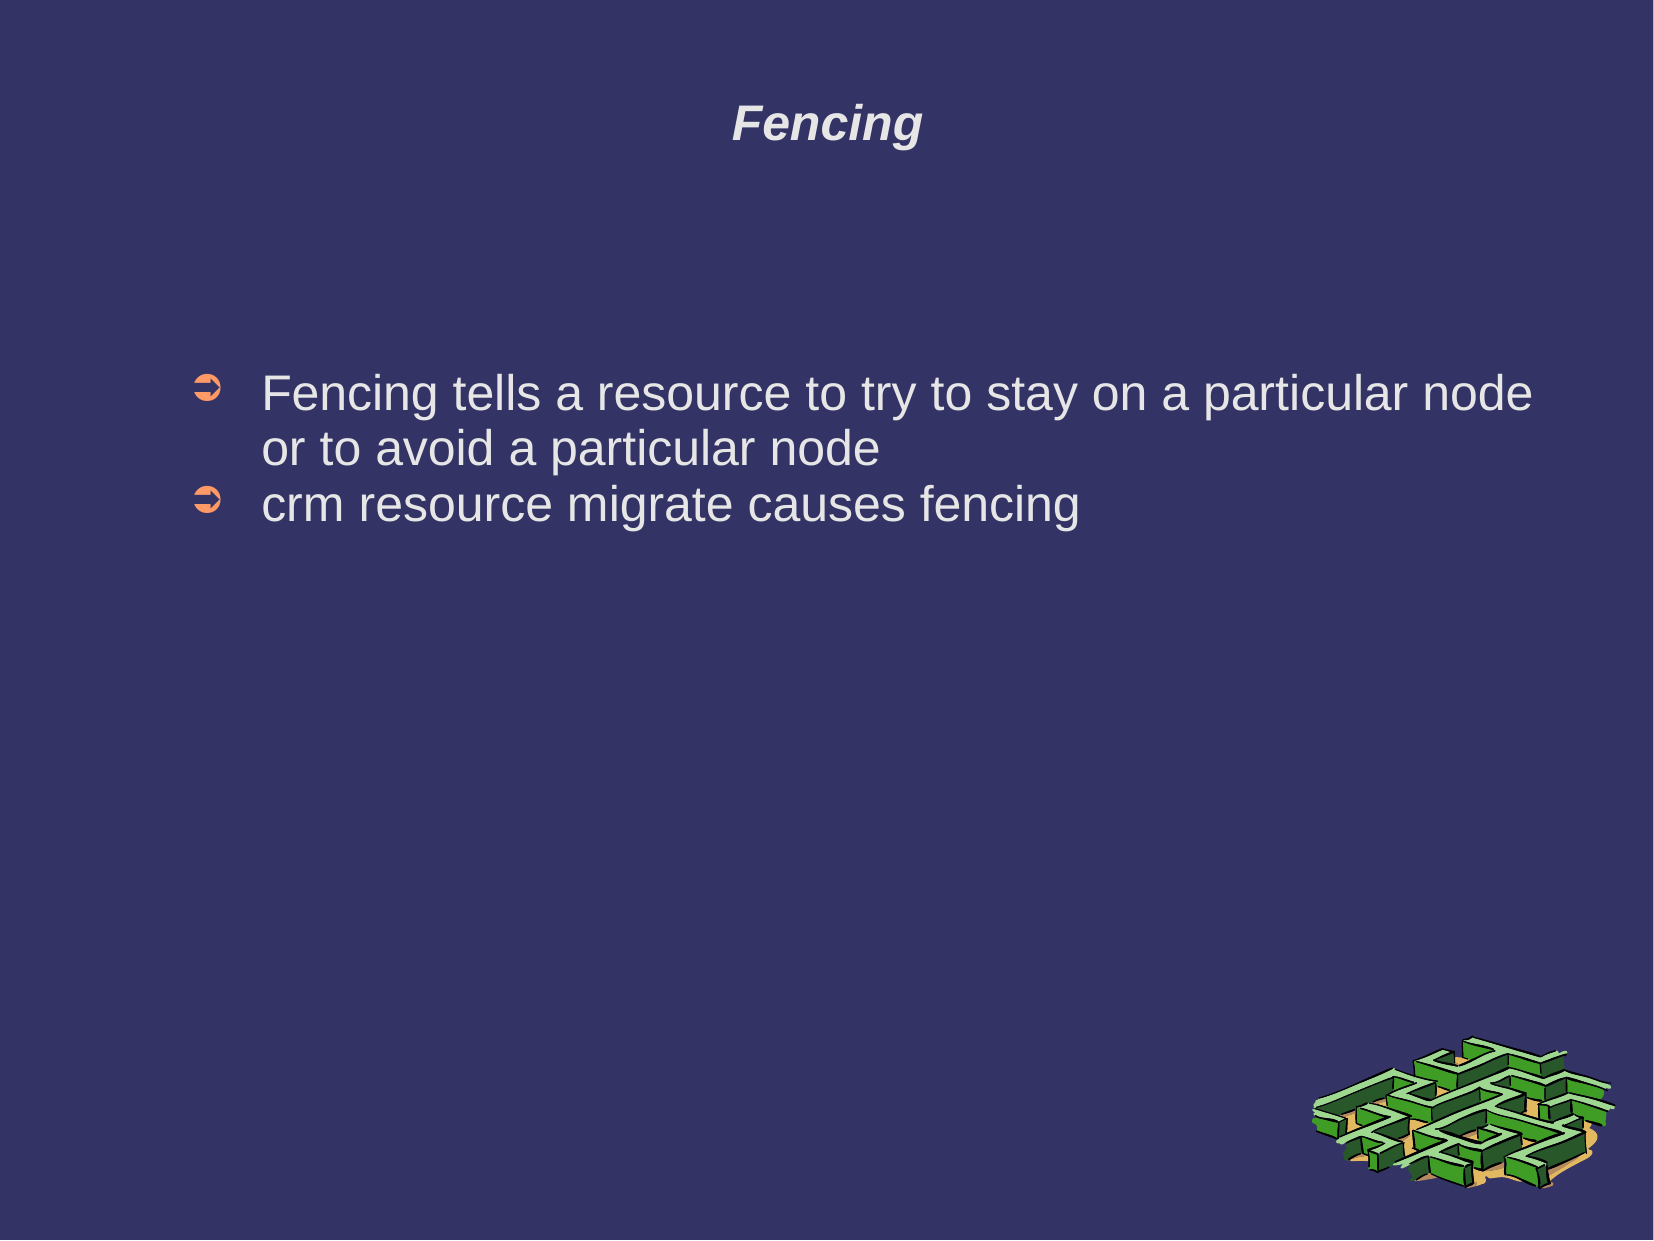

# Fencing
Fencing tells a resource to try to stay on a particular node or to avoid a particular node
crm resource migrate causes fencing